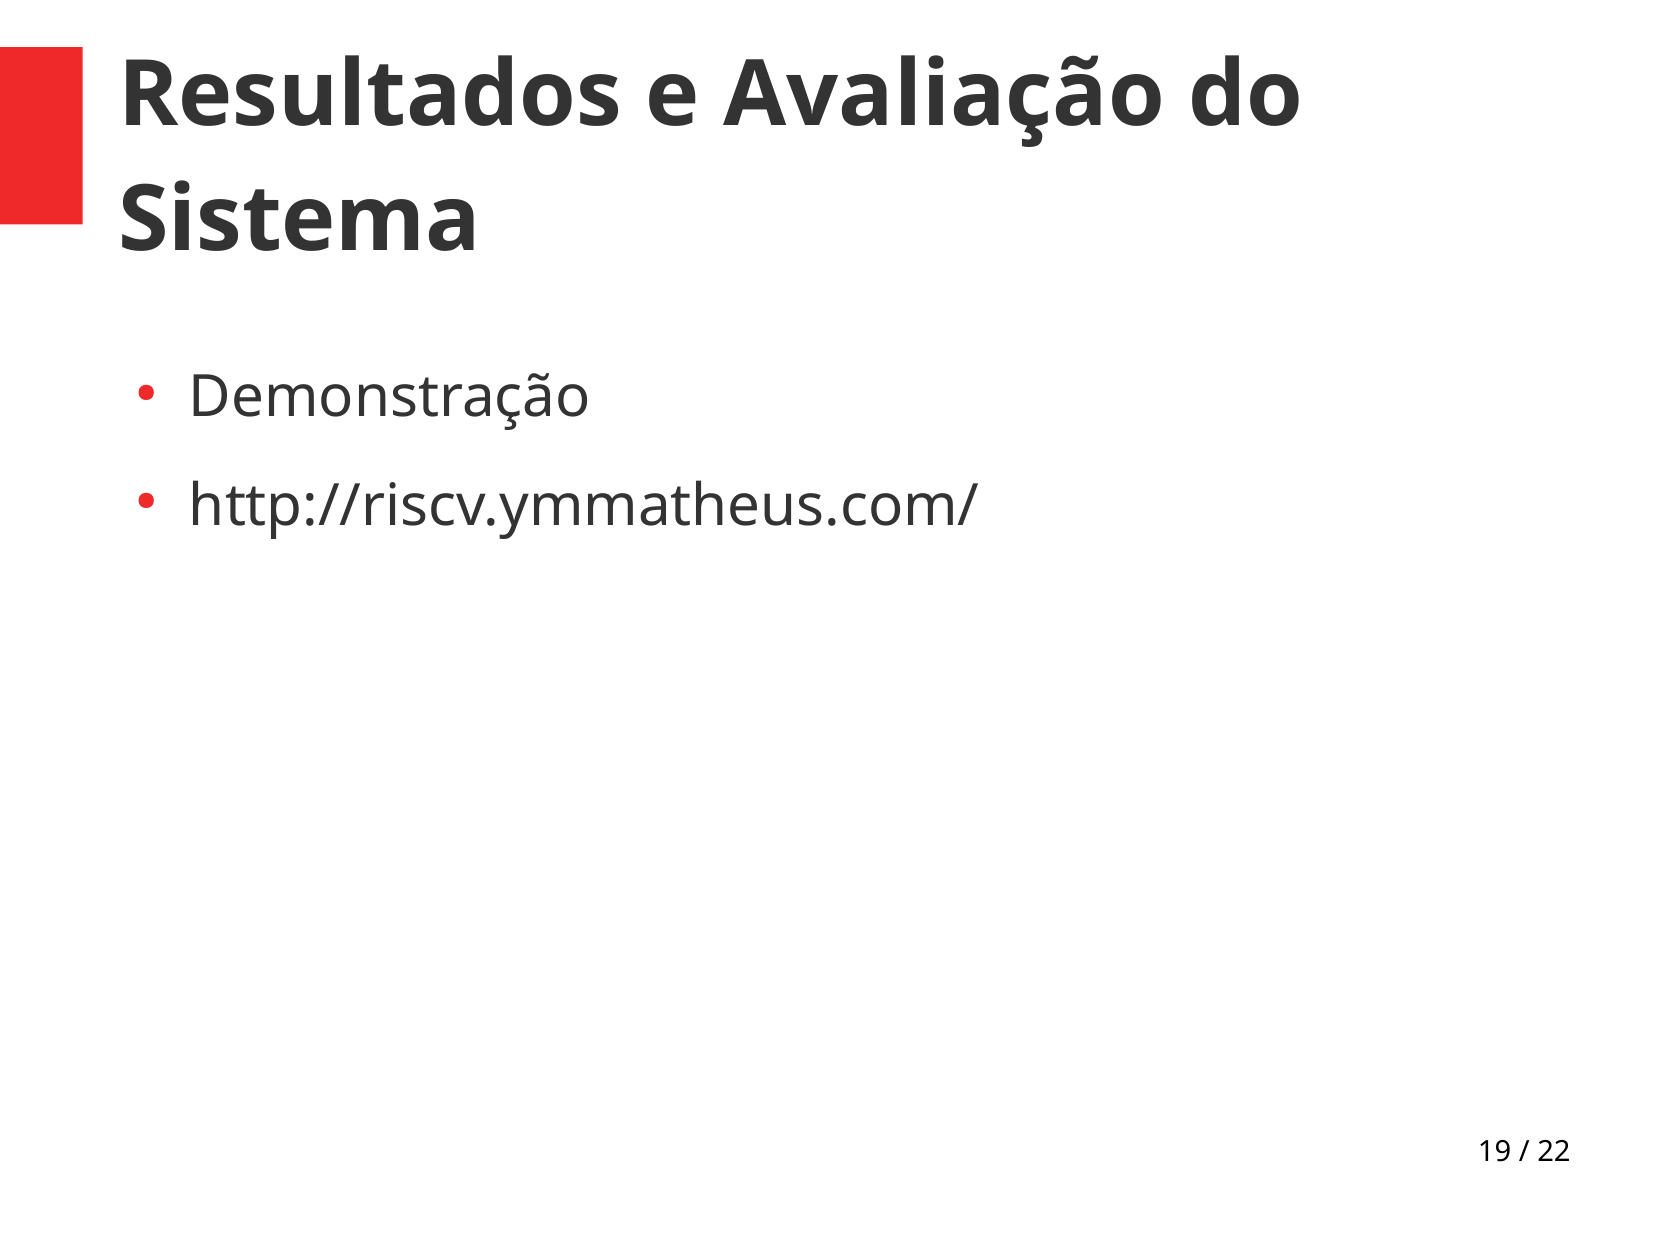

# Resultados e Avaliação do Sistema
Demonstração
http://riscv.ymmatheus.com/
19